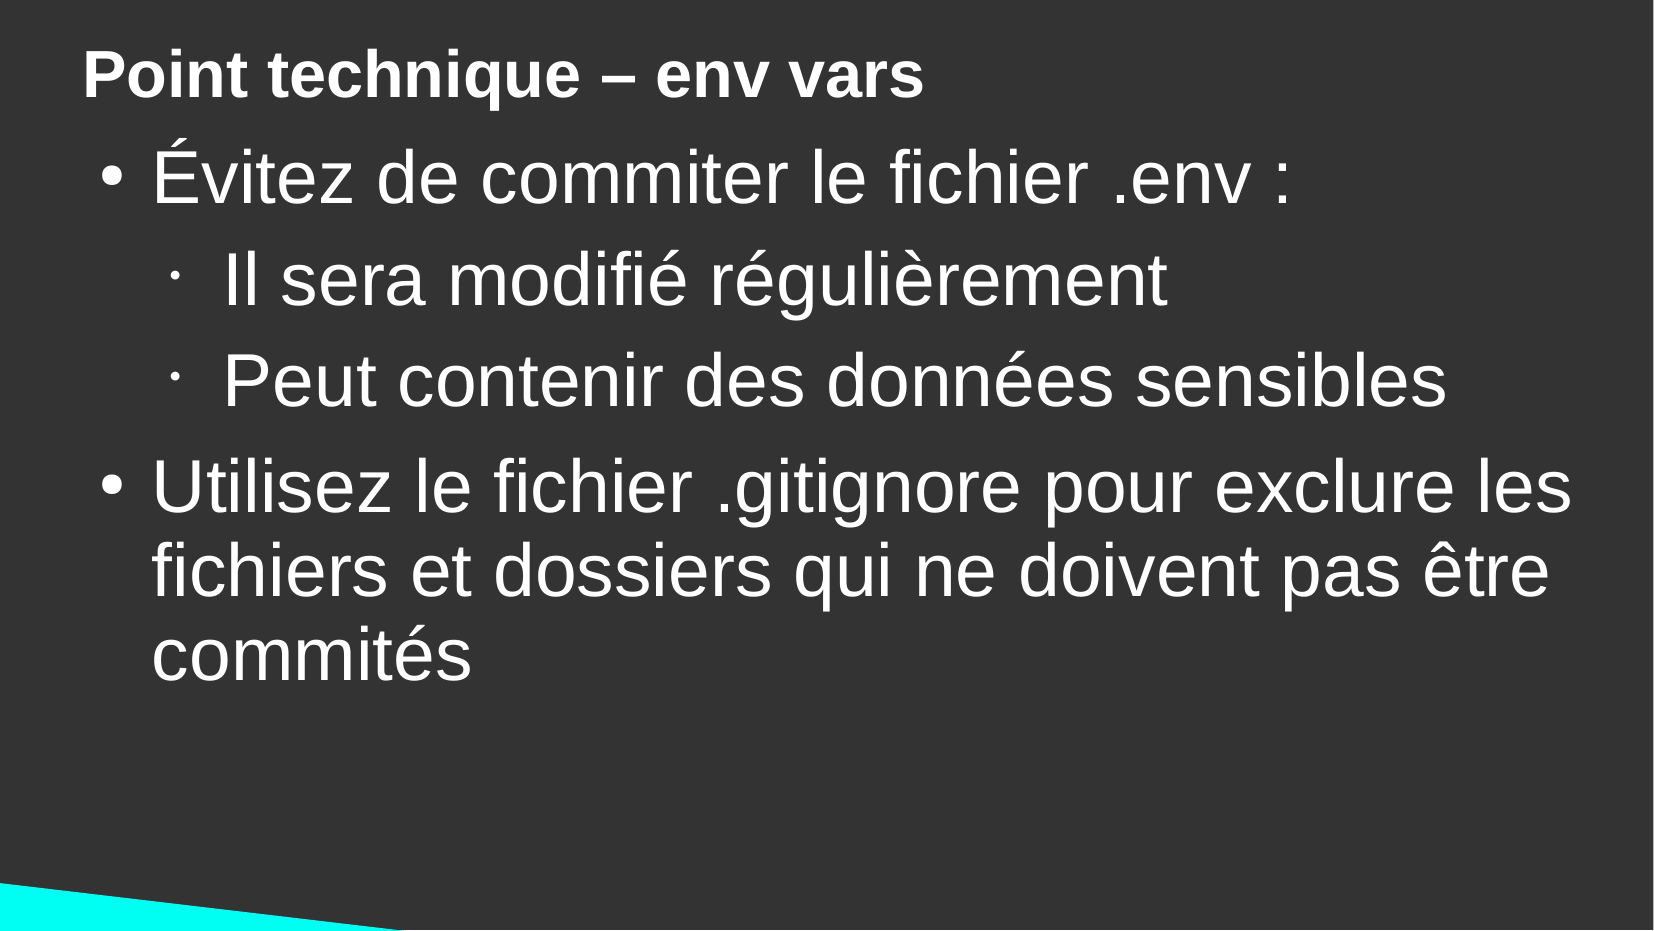

# Point technique – env vars
Évitez de commiter le fichier .env :
Il sera modifié régulièrement
Peut contenir des données sensibles
Utilisez le fichier .gitignore pour exclure les fichiers et dossiers qui ne doivent pas être commités